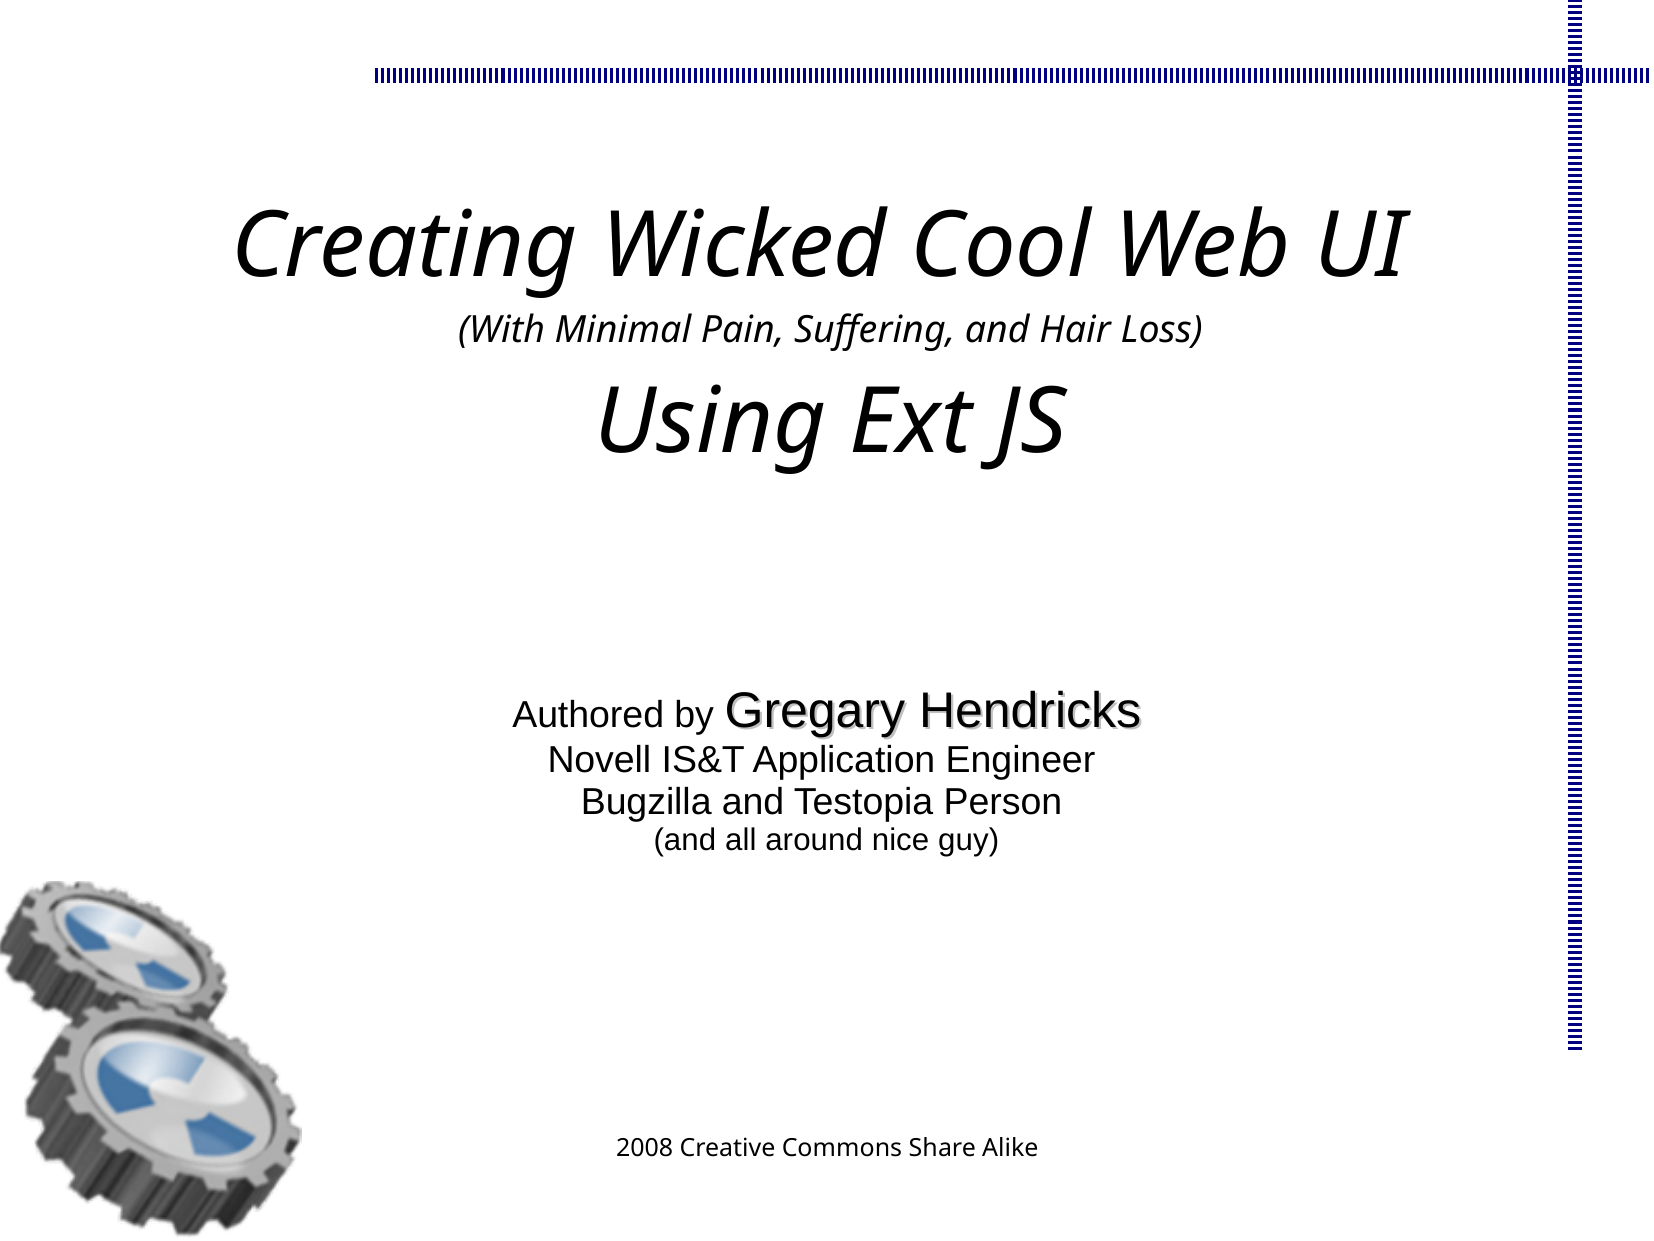

# Creating Wicked Cool Web UI (With Minimal Pain, Suffering, and Hair Loss) Using Ext JS
Authored by Gregary Hendricks
Novell IS&T Application Engineer
Bugzilla and Testopia Person
(and all around nice guy)